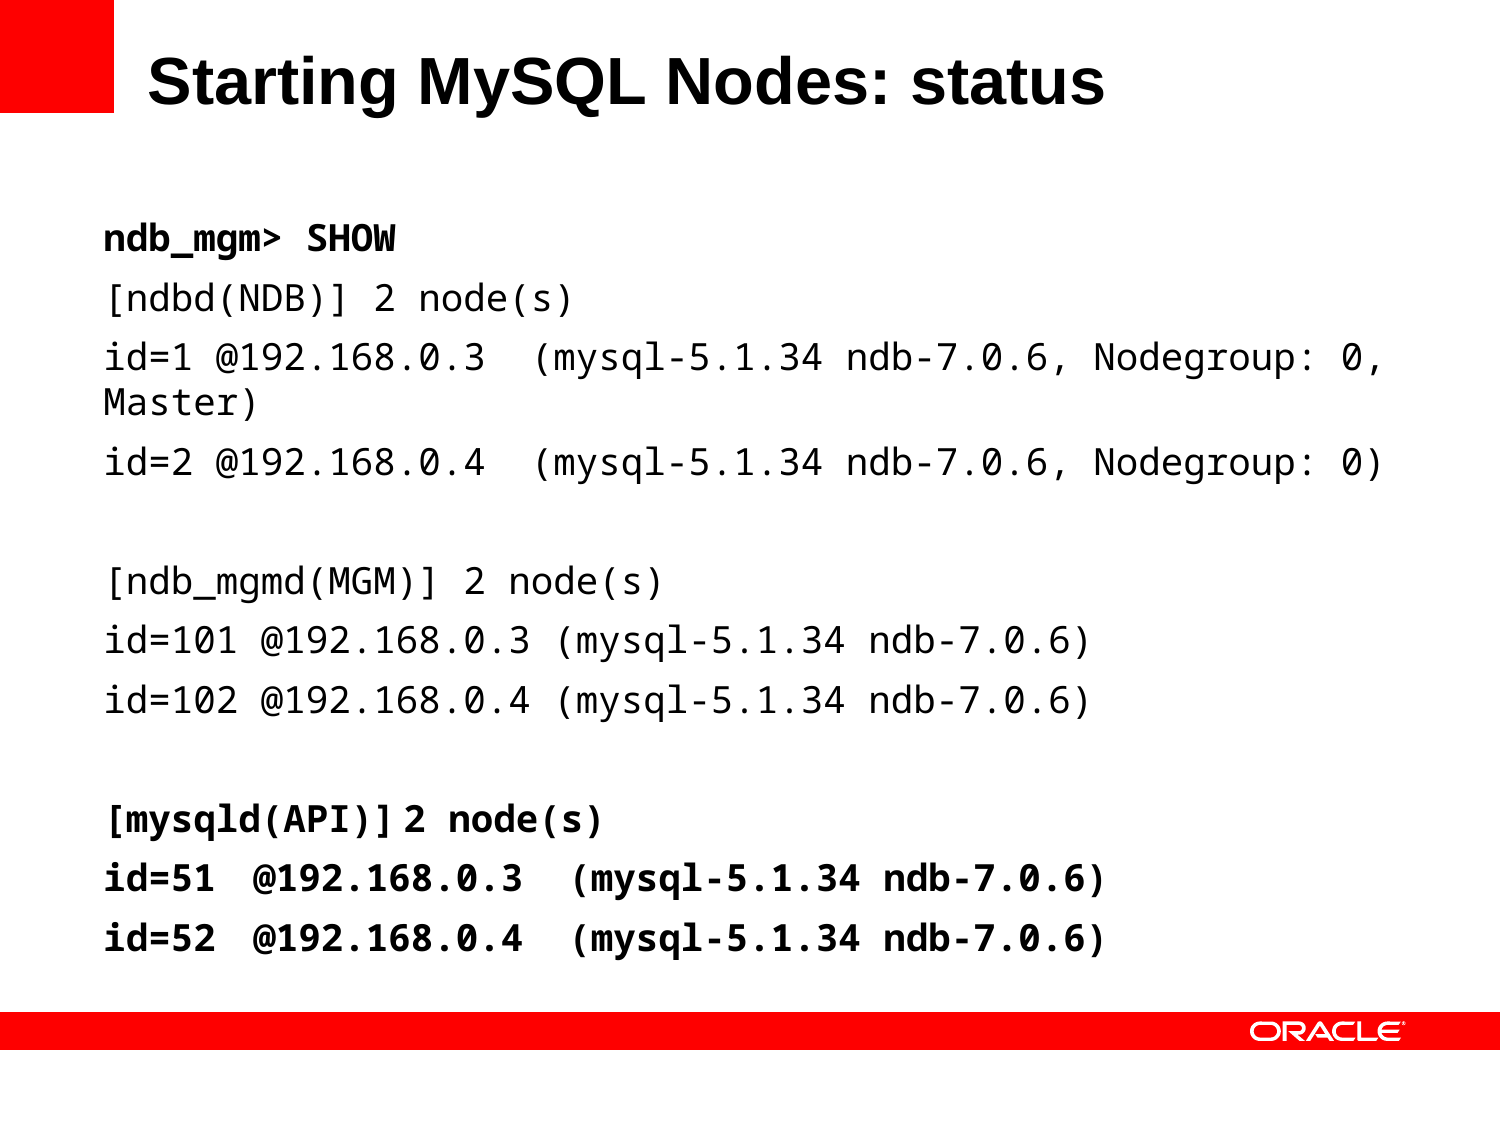

# Starting MySQL Nodes: status
ndb_mgm> SHOW
[ndbd(NDB)] 2 node(s)
id=1 @192.168.0.3 (mysql-5.1.34 ndb-7.0.6, Nodegroup: 0, Master)
id=2 @192.168.0.4 (mysql-5.1.34 ndb-7.0.6, Nodegroup: 0)
[ndb_mgmd(MGM)] 2 node(s)
id=101 @192.168.0.3 (mysql-5.1.34 ndb-7.0.6)
id=102 @192.168.0.4 (mysql-5.1.34 ndb-7.0.6)
[mysqld(API)]	2 node(s)
id=51	@192.168.0.3 (mysql-5.1.34 ndb-7.0.6)
id=52	@192.168.0.4 (mysql-5.1.34 ndb-7.0.6)